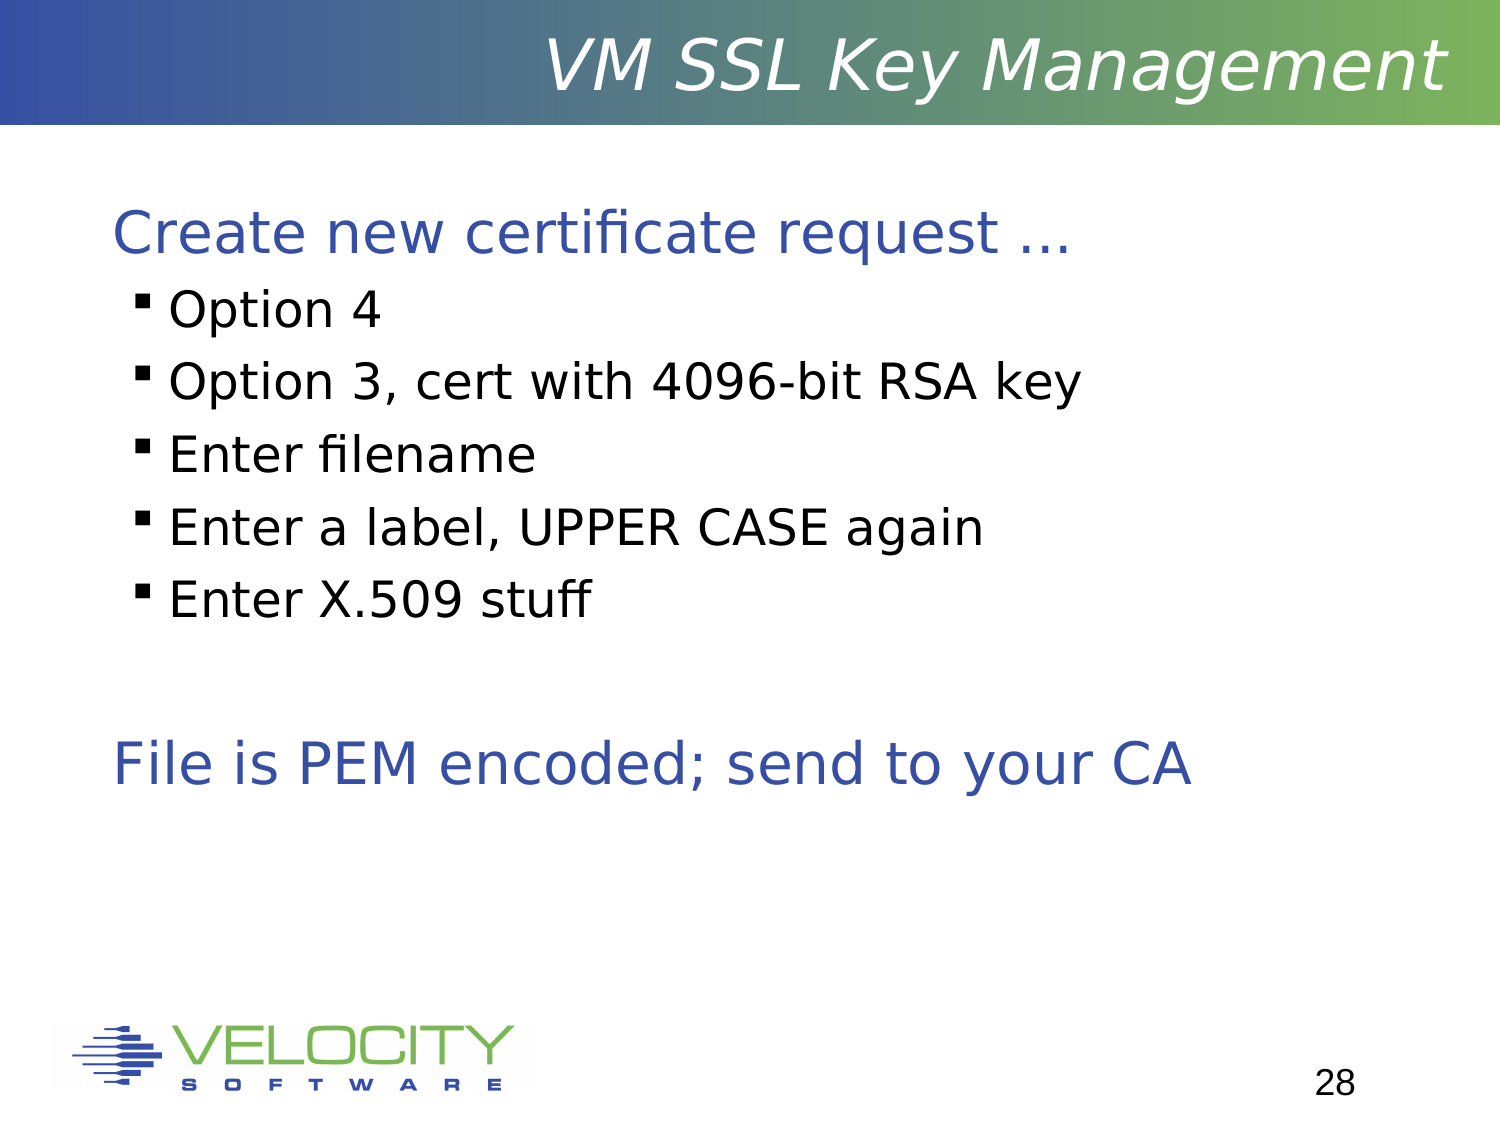

# VM SSL Key Management
Create new certificate request ...
Option 4
Option 3, cert with 4096-bit RSA key
Enter filename
Enter a label, UPPER CASE again
Enter X.509 stuff
File is PEM encoded; send to your CA
28